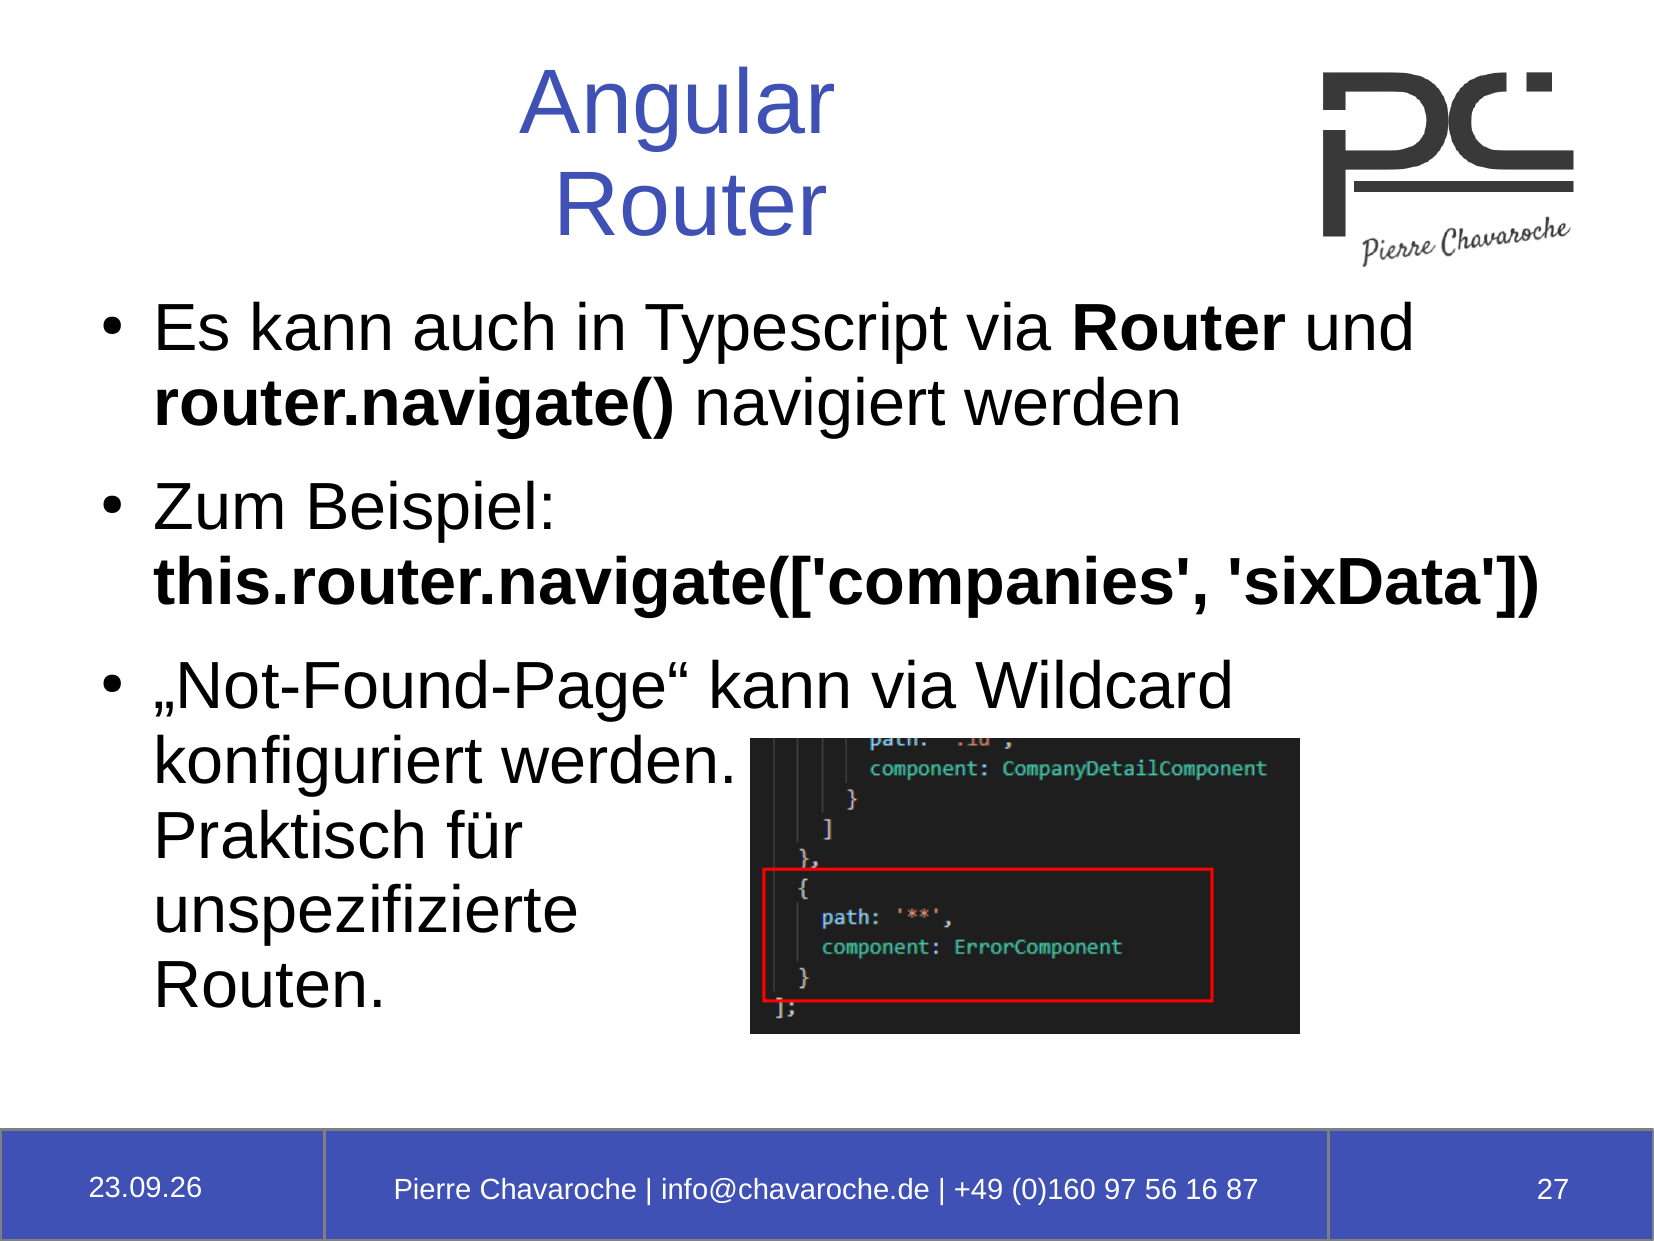

# Angular Router
Es kann auch in Typescript via Router und router.navigate() navigiert werden
Zum Beispiel: this.router.navigate(['companies', 'sixData'])
„Not-Found-Page“ kann via Wildcard konfiguriert werden.
Praktisch für
unspezifizierte
Routen.
Pierre Chavaroche | info@chavaroche.de | +49 (0)160 97 56 16 87
27